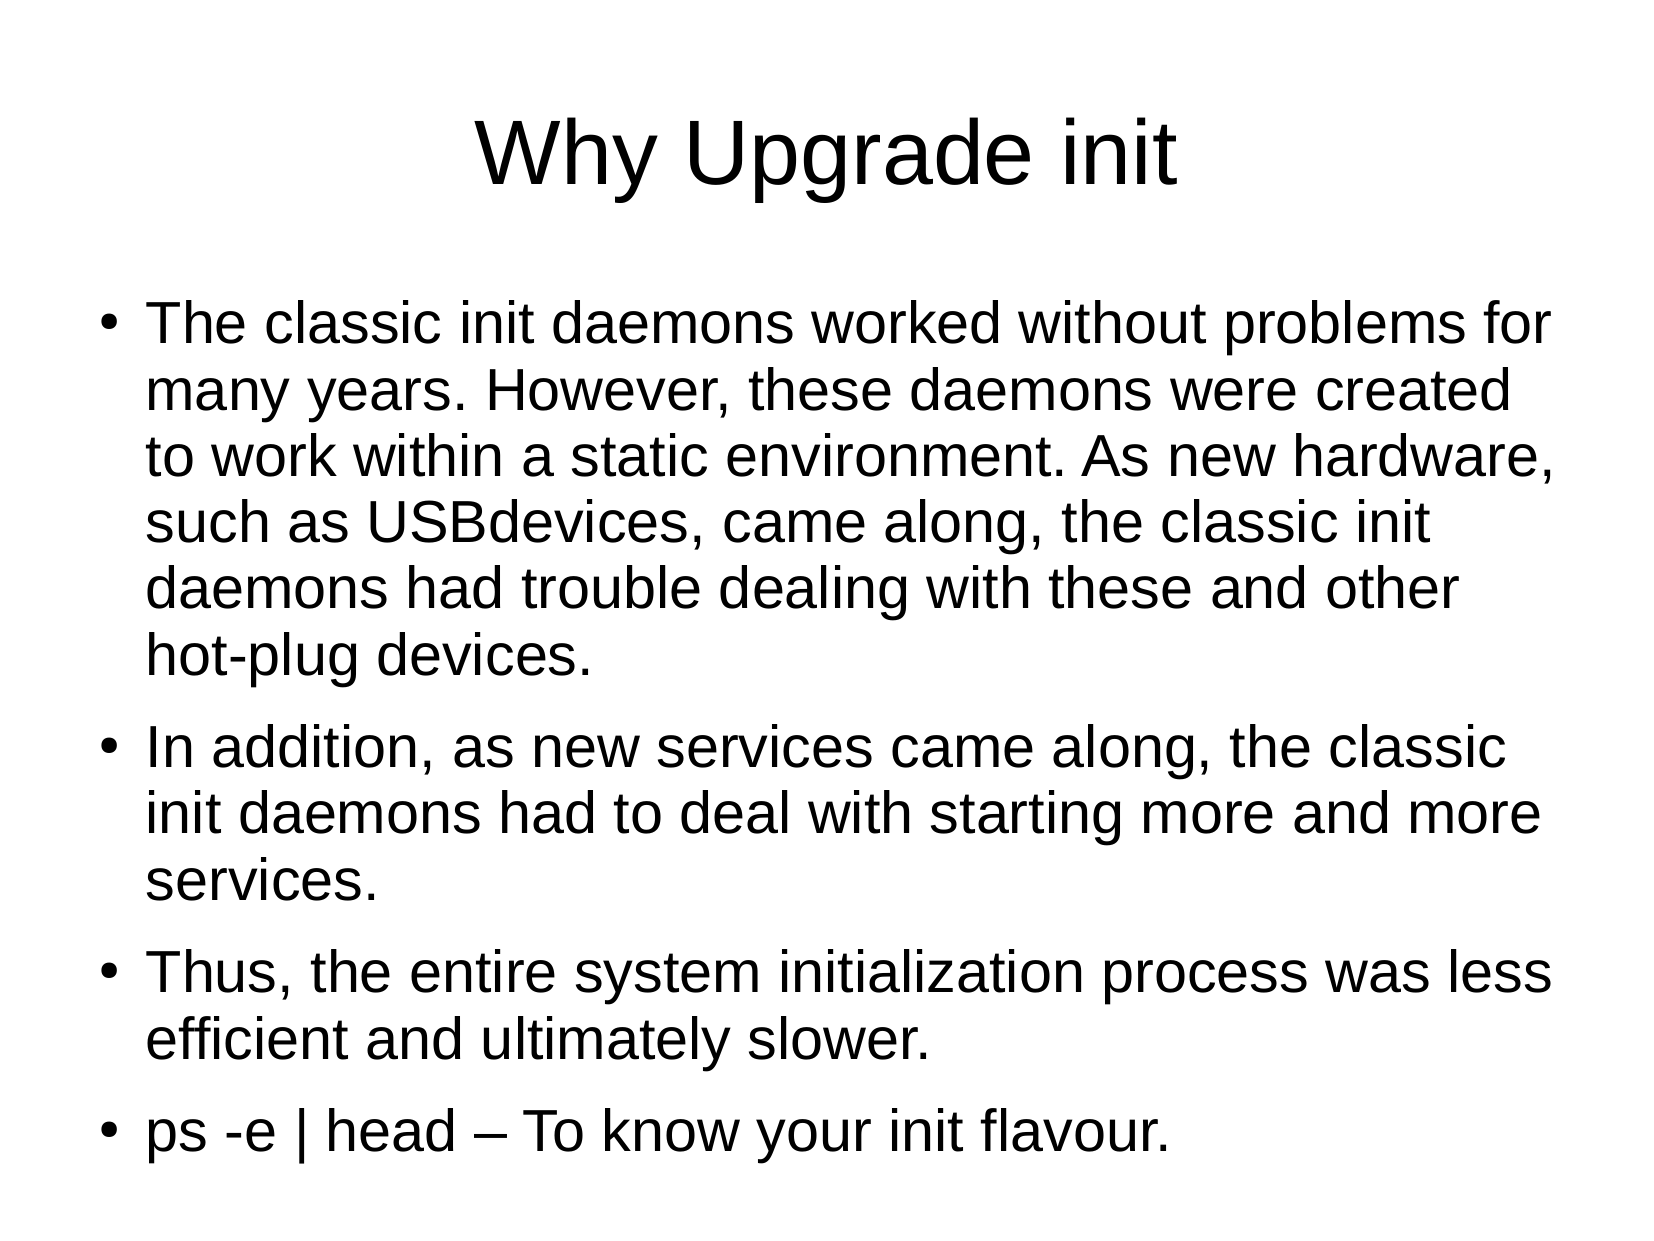

# Why Upgrade init
The classic init daemons worked without problems for many years. However, these daemons were created to work within a static environment. As new hardware, such as USBdevices, came along, the classic init daemons had trouble dealing with these and other hot-plug devices.
In addition, as new services came along, the classic init daemons had to deal with starting more and more services.
Thus, the entire system initialization process was less efficient and ultimately slower.
ps -e | head – To know your init flavour.